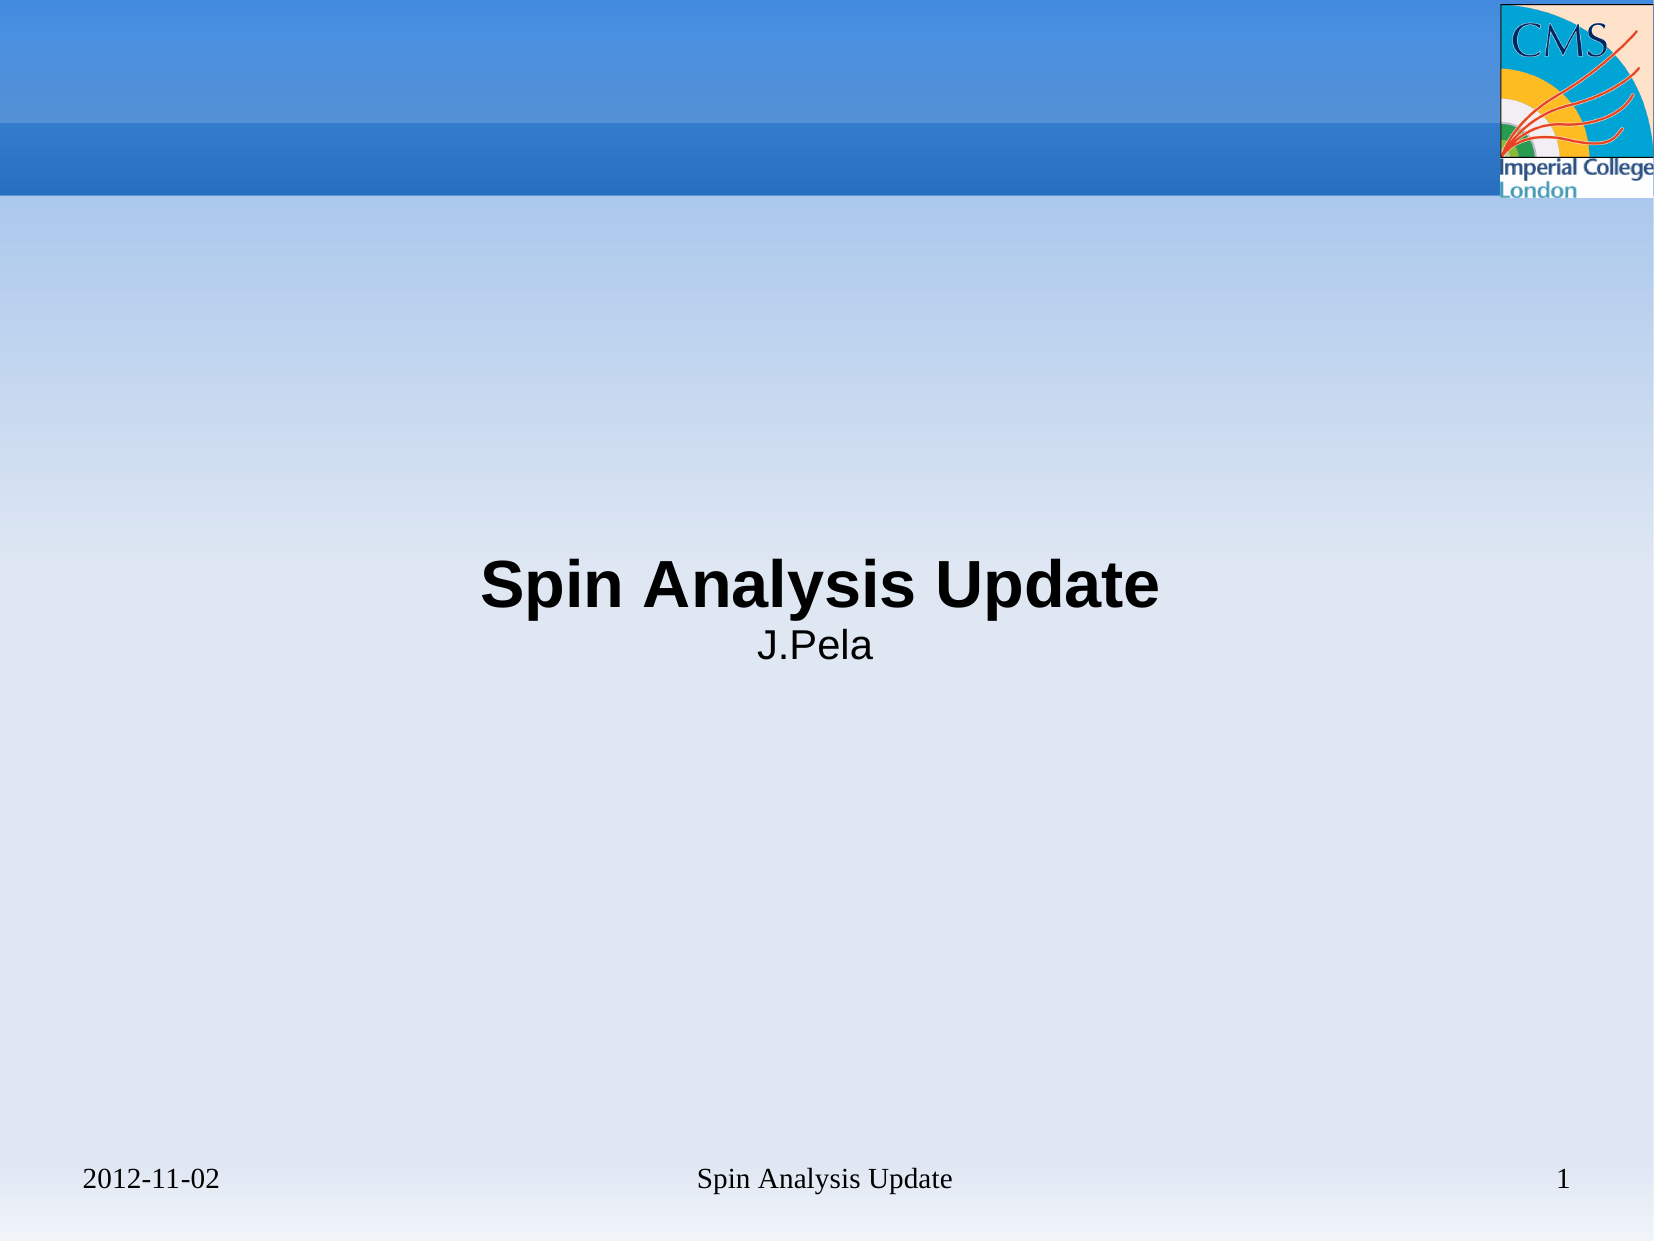

# Spin Analysis Update
J.Pela
2012-11-02
Spin Analysis Update
1